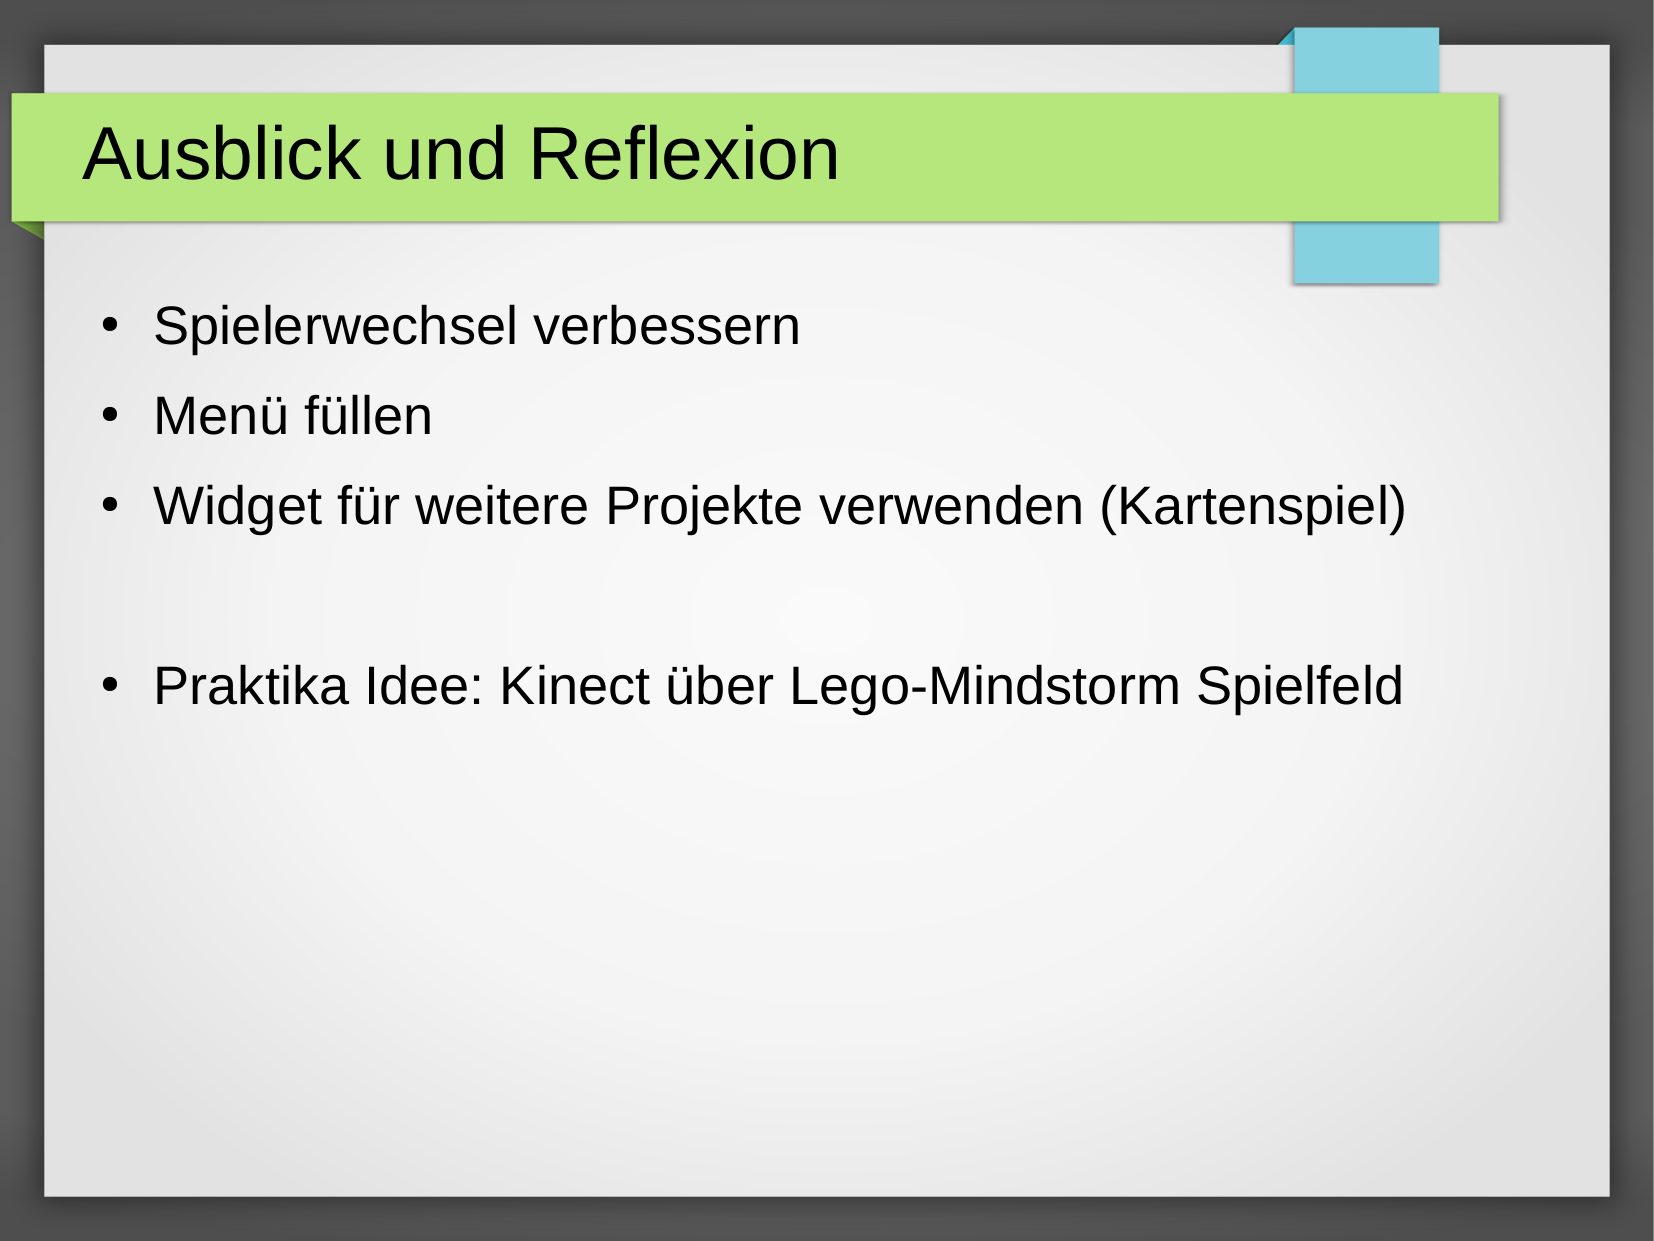

# Ausblick und Reflexion
Spielerwechsel verbessern
Menü füllen
Widget für weitere Projekte verwenden (Kartenspiel)
Praktika Idee: Kinect über Lego-Mindstorm Spielfeld